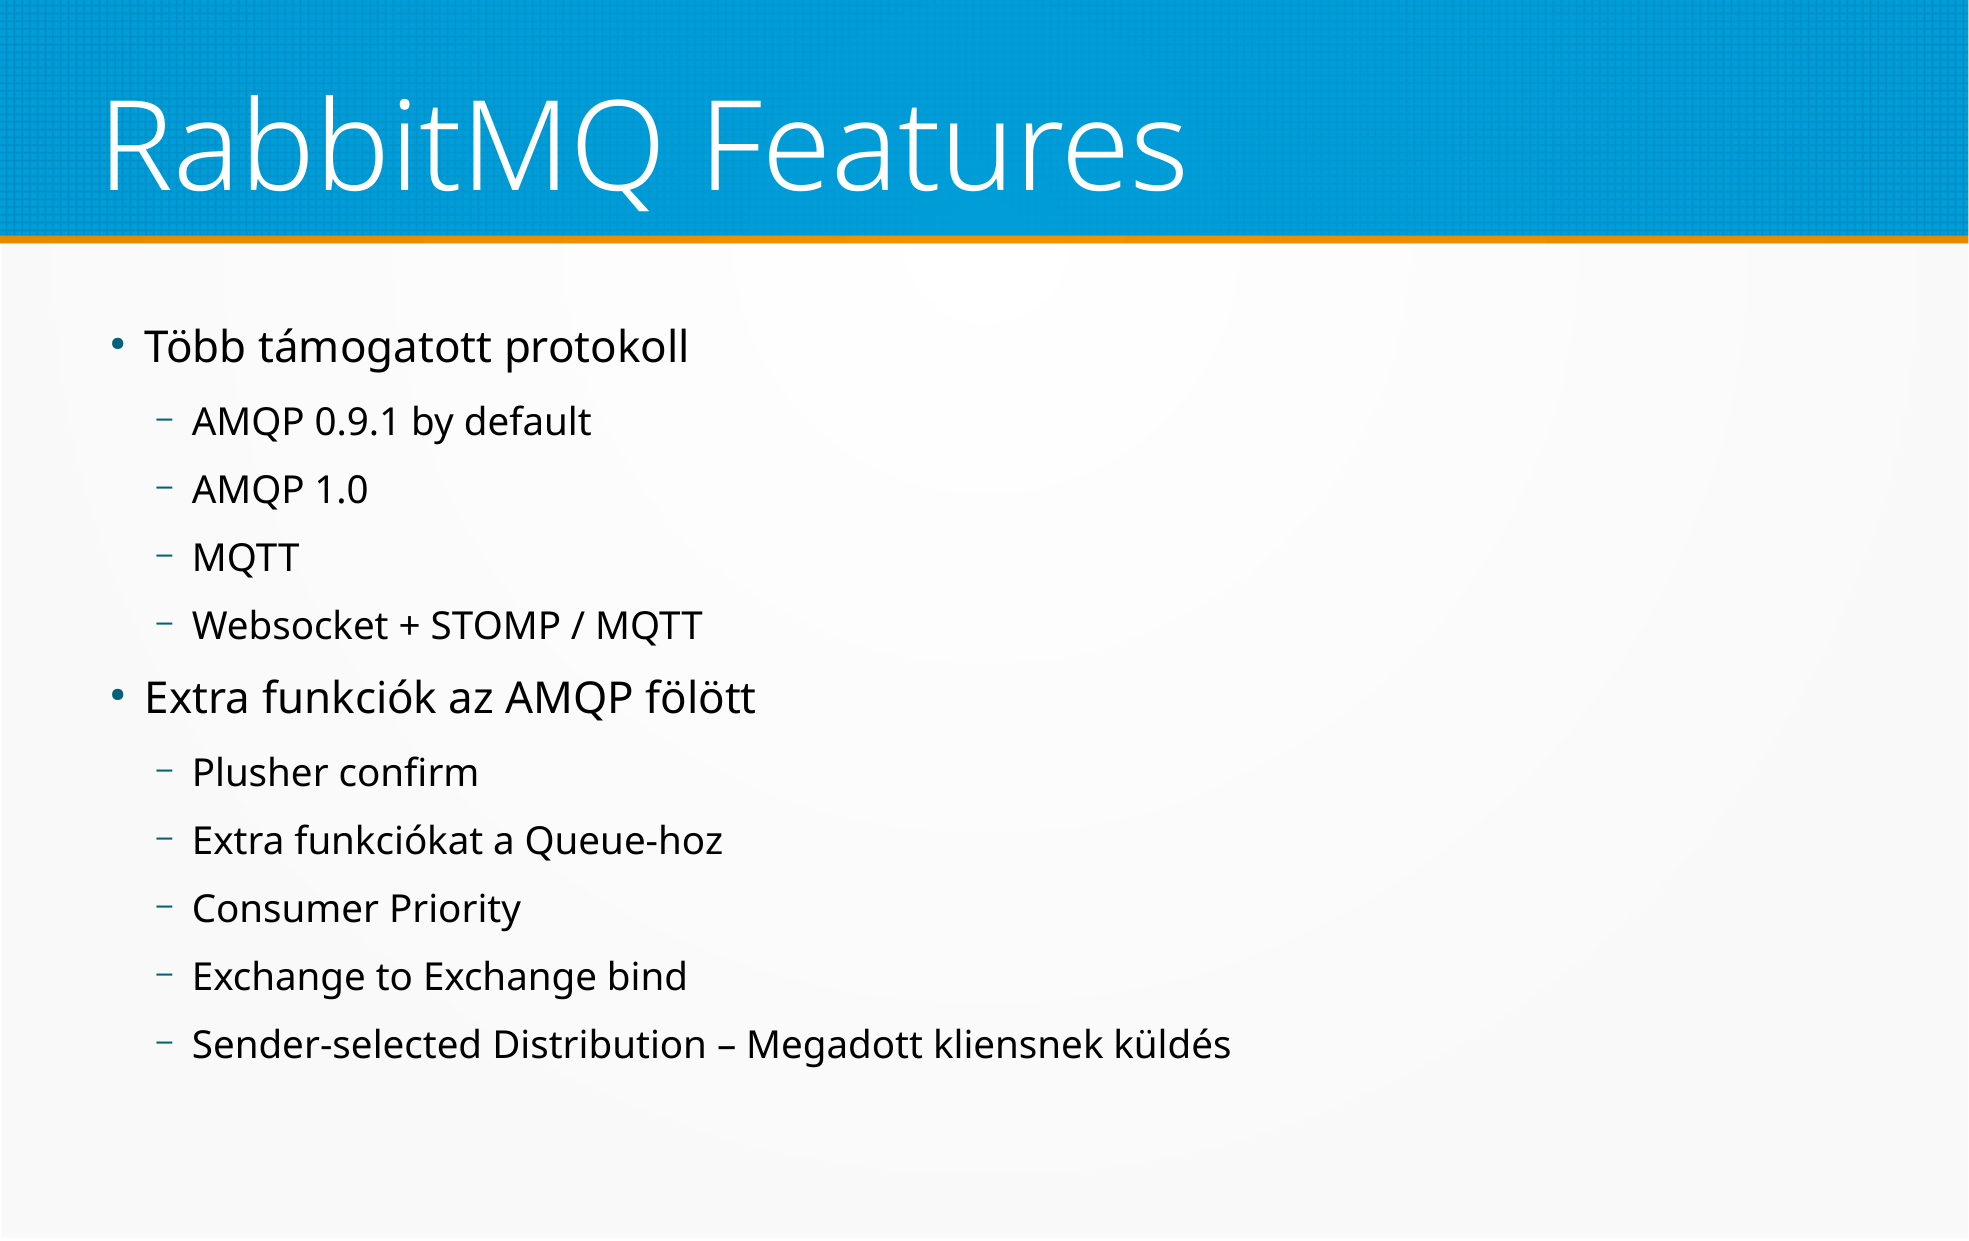

# RabbitMQ Features
Több támogatott protokoll
AMQP 0.9.1 by default
AMQP 1.0
MQTT
Websocket + STOMP / MQTT
Extra funkciók az AMQP fölött
Plusher confirm
Extra funkciókat a Queue-hoz
Consumer Priority
Exchange to Exchange bind
Sender-selected Distribution – Megadott kliensnek küldés